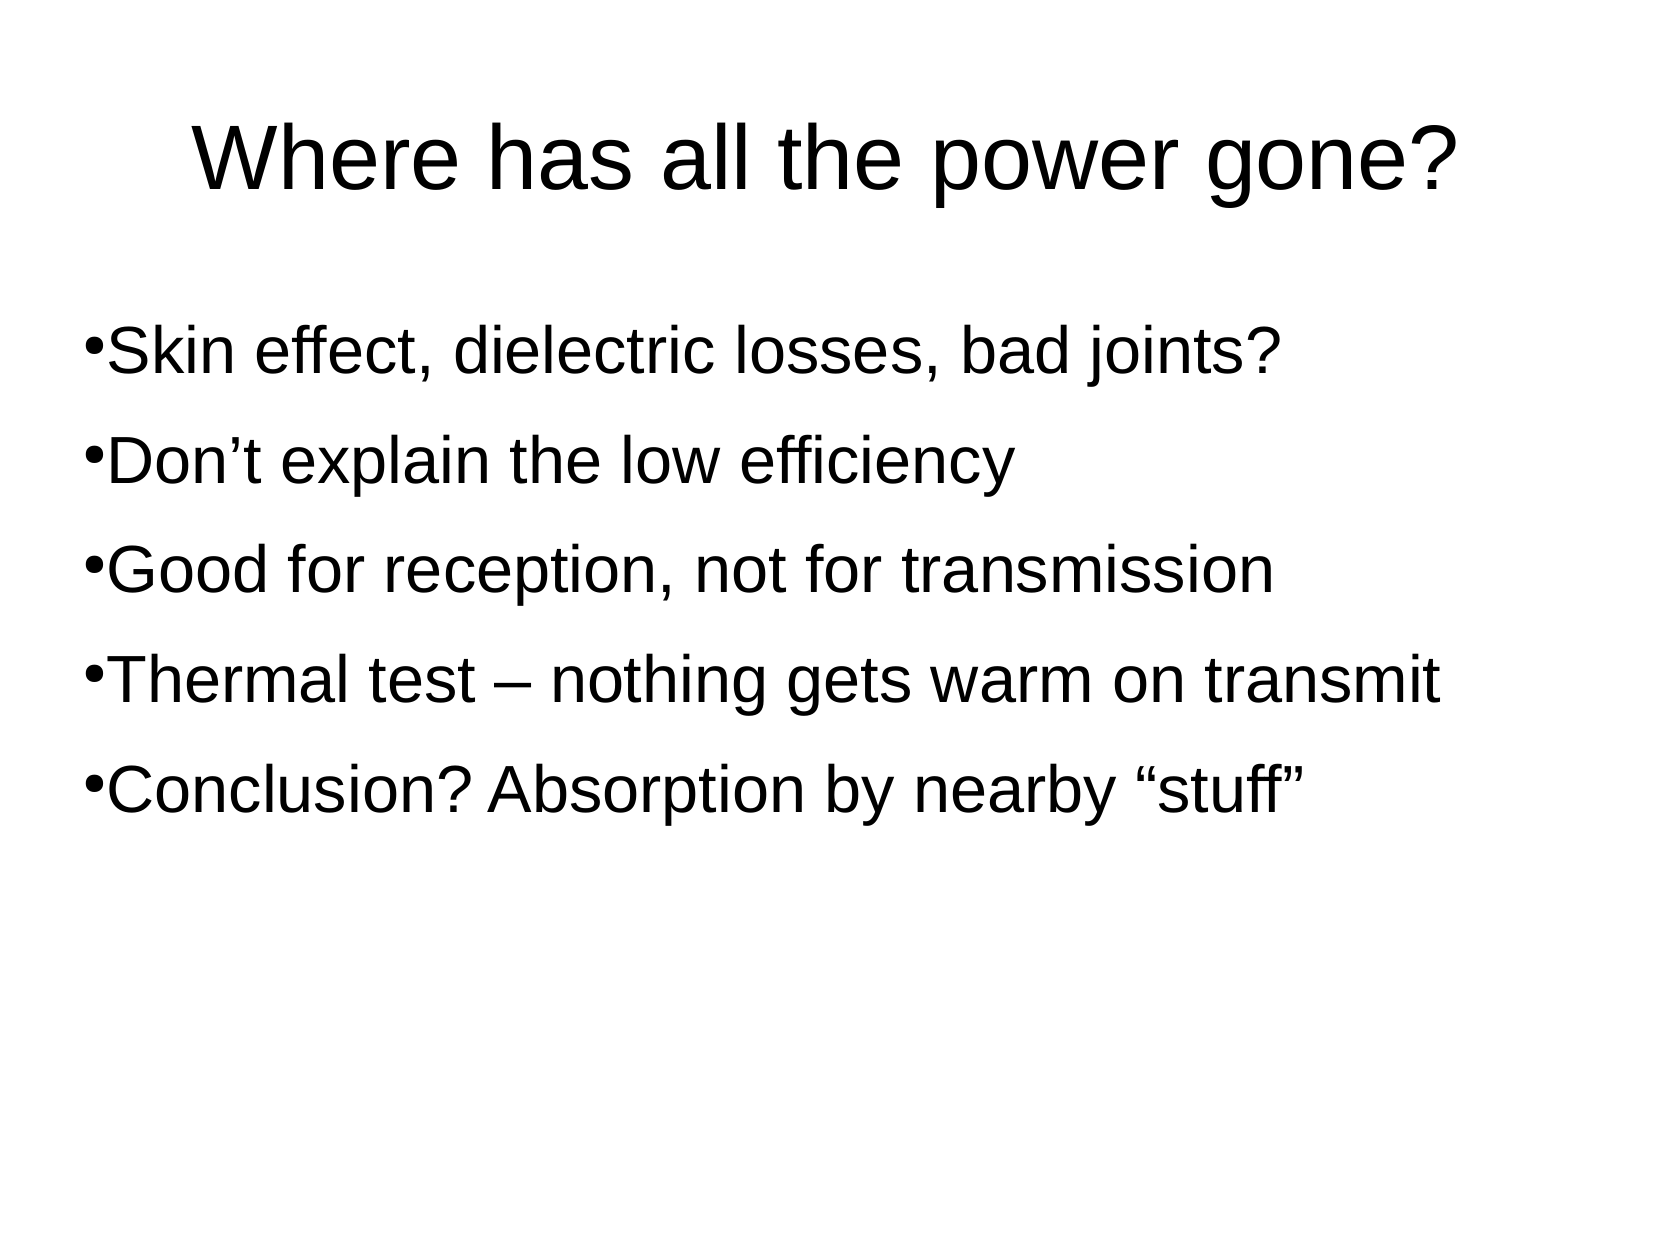

# Where has all the power gone?
Skin effect, dielectric losses, bad joints?
Don’t explain the low efficiency
Good for reception, not for transmission
Thermal test – nothing gets warm on transmit
Conclusion? Absorption by nearby “stuff”